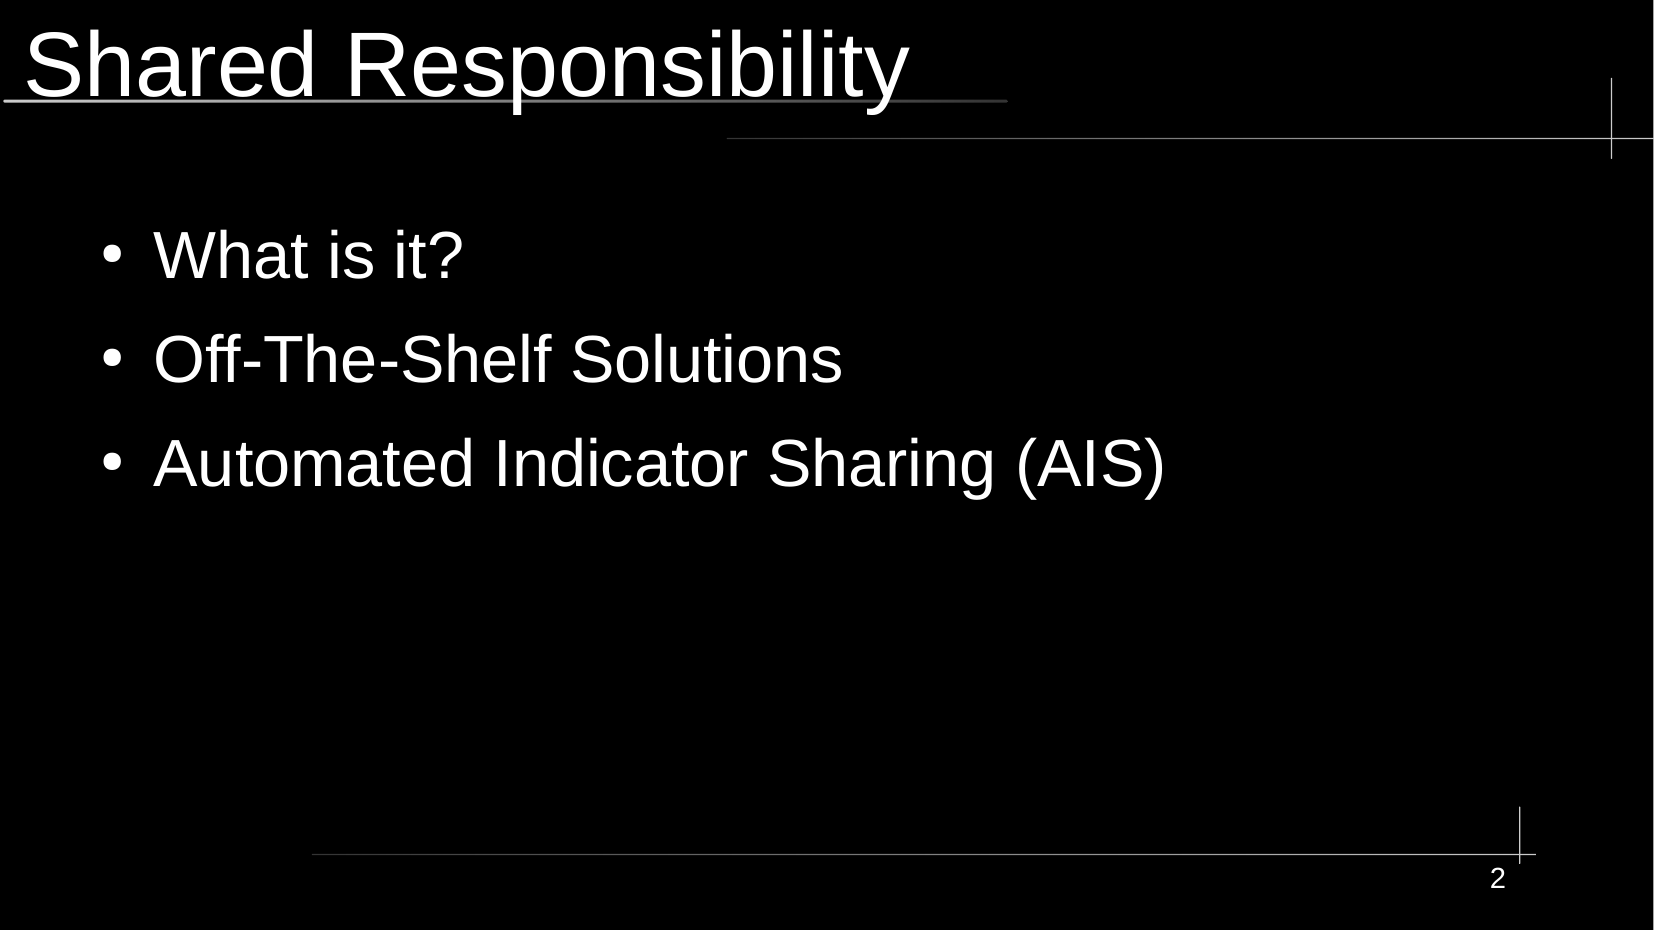

# Shared Responsibility
What is it?
Off-The-Shelf Solutions
Automated Indicator Sharing (AIS)
2